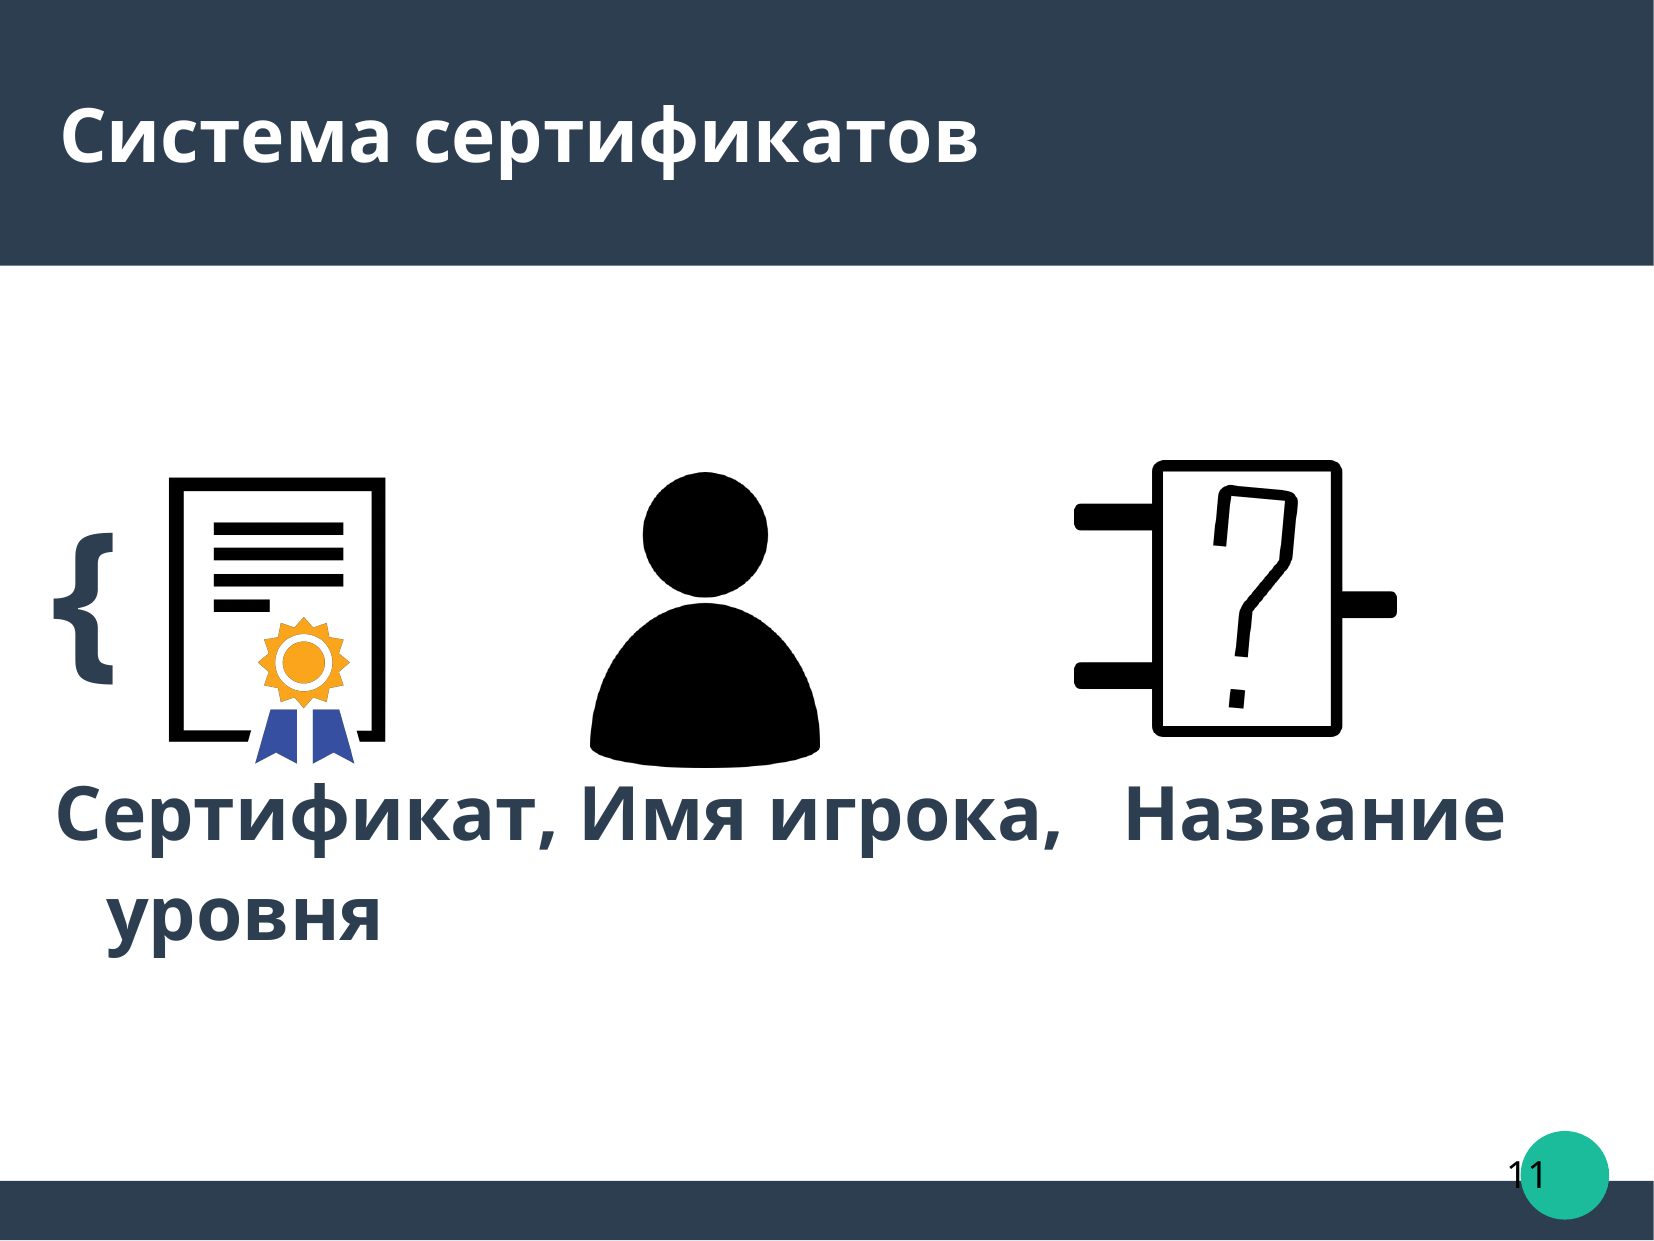

# Система сертификатов
{ }
Сертификат, Имя игрока, Название уровня
11